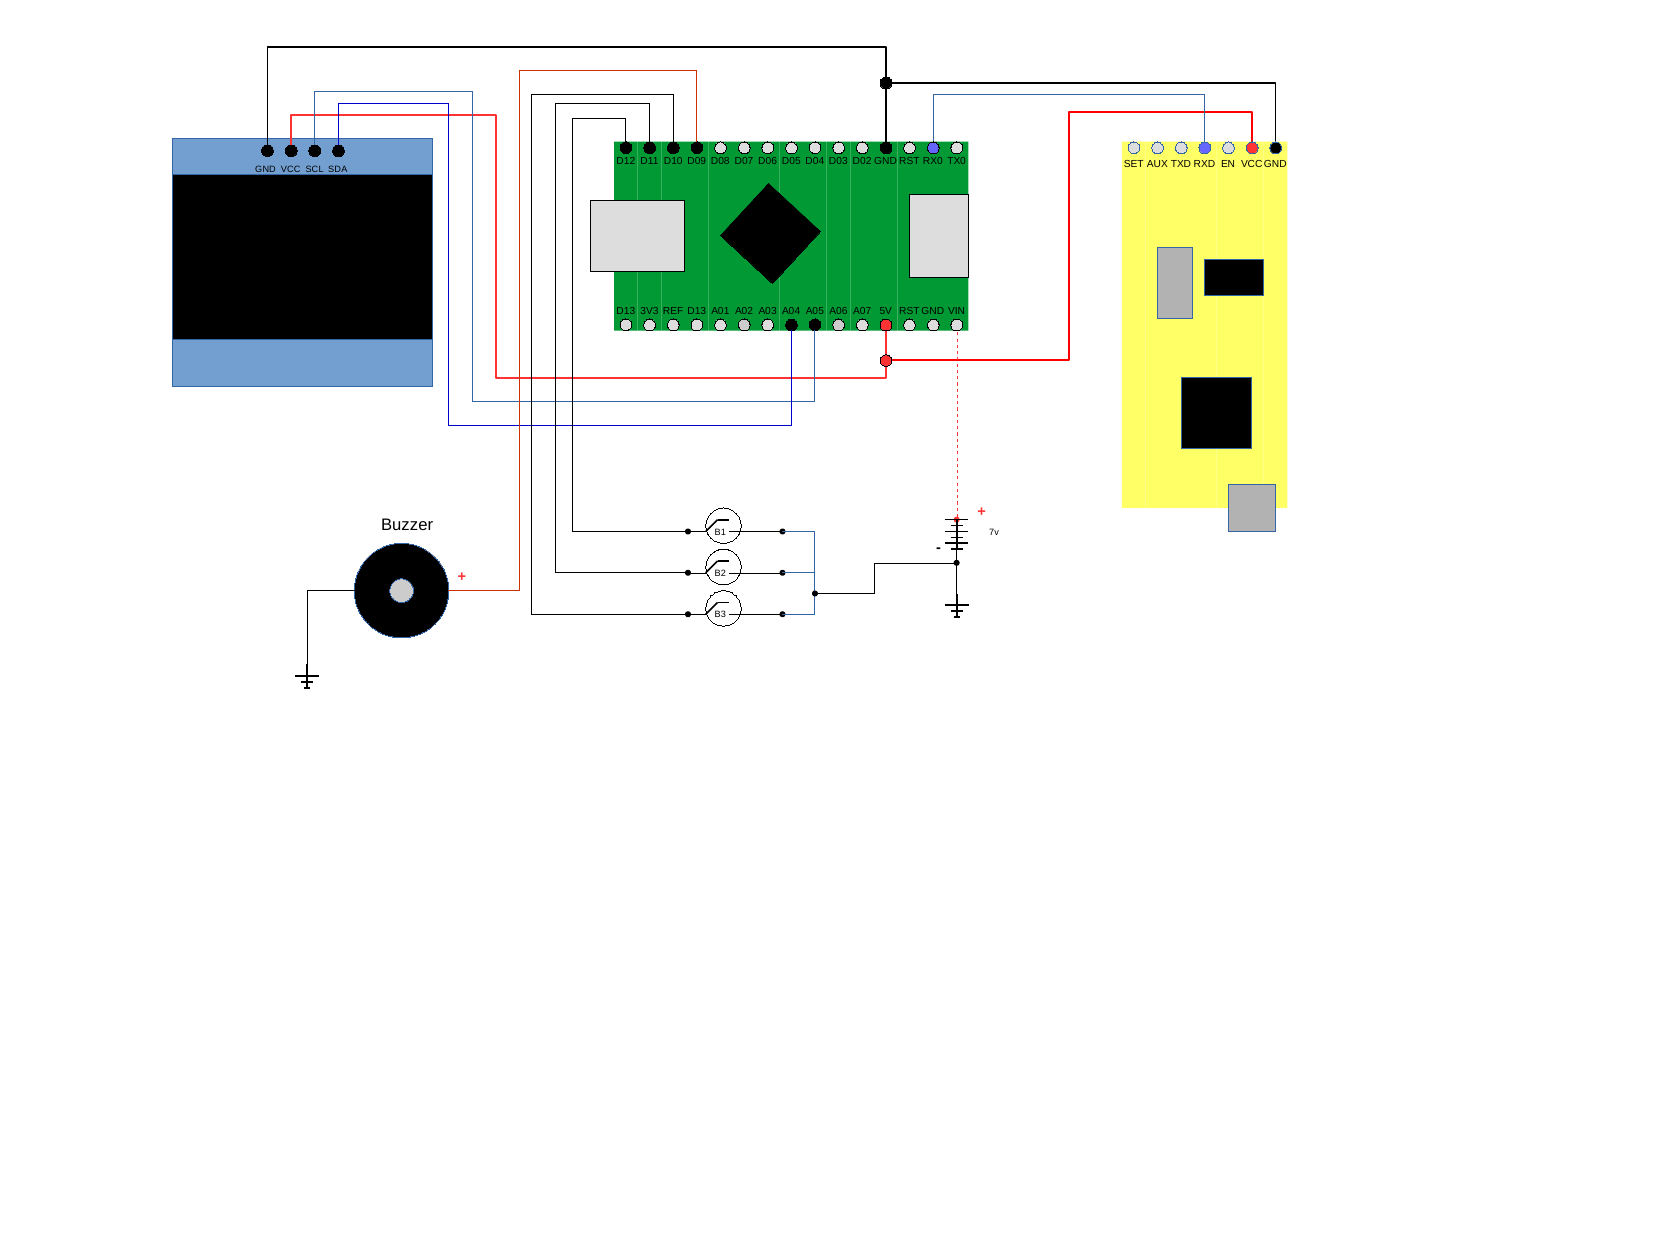

D12
D13
D11
3V3
D10
REF
D09
D13
D08
A01
D07
A02
D06
A03
D05
A04
D04
A05
D03
A06
D02
A07
GND
5V
RST
RST
RX0
GND
TX0
VIN
SET
AUX
TXD
RXD
EN
VCC
GND
 GND VCC SCL SDA
+
Buzzer
B1
7v
-
B2
+
B3